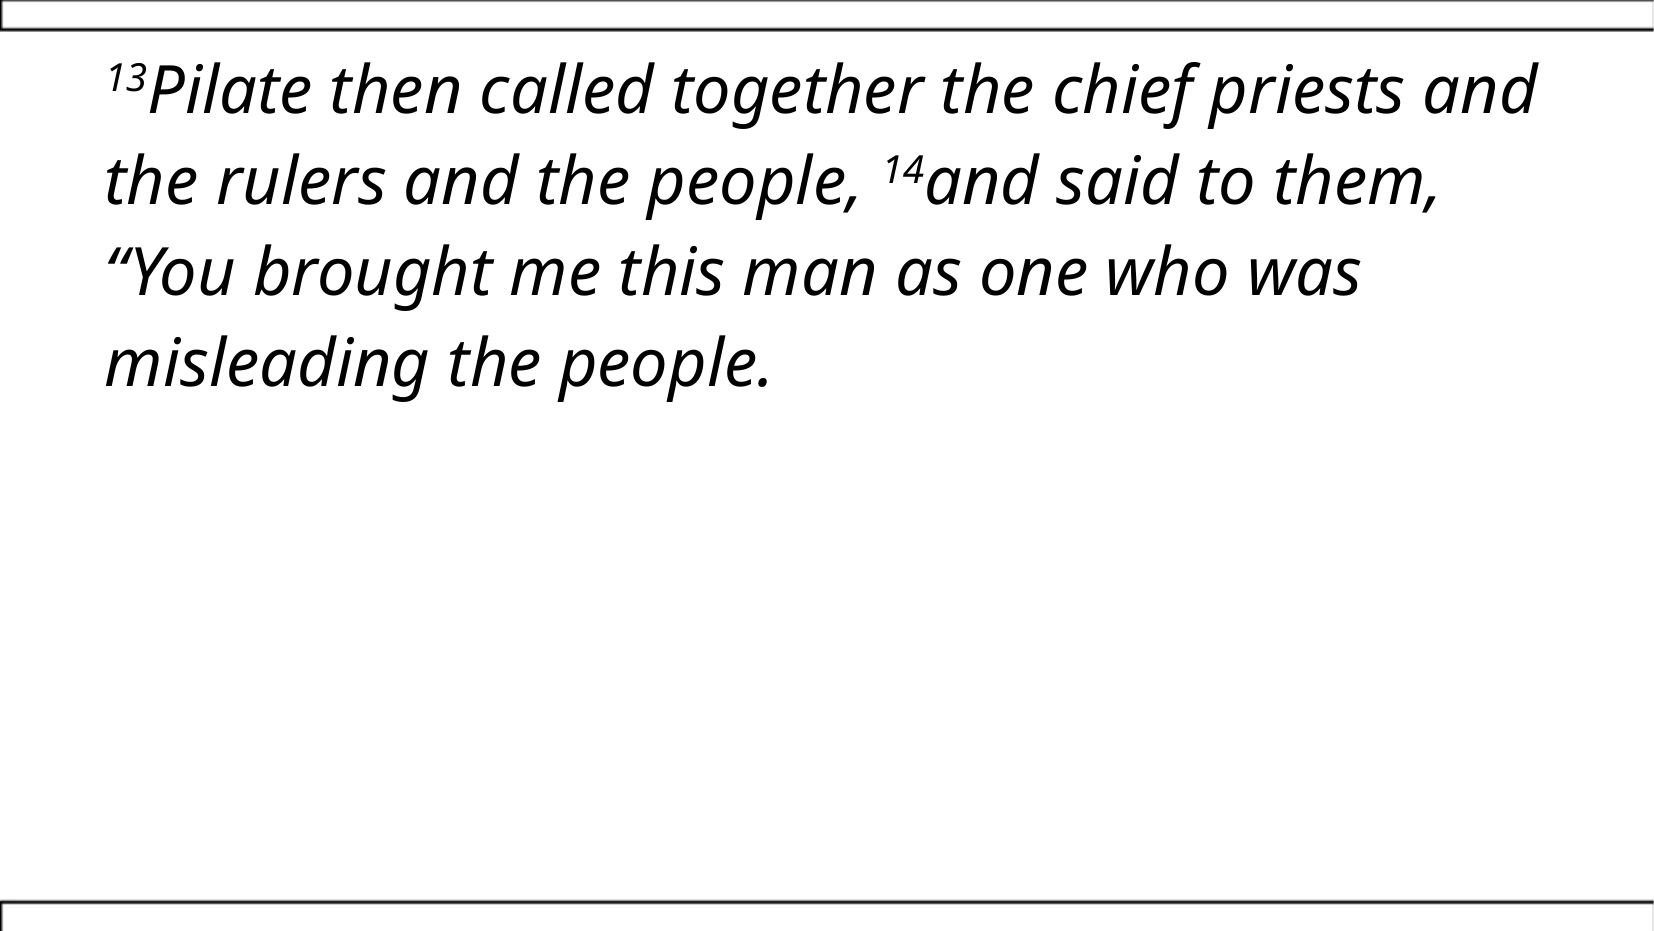

13Pilate then called together the chief priests and the rulers and the people, 14and said to them, “You brought me this man as one who was misleading the people.